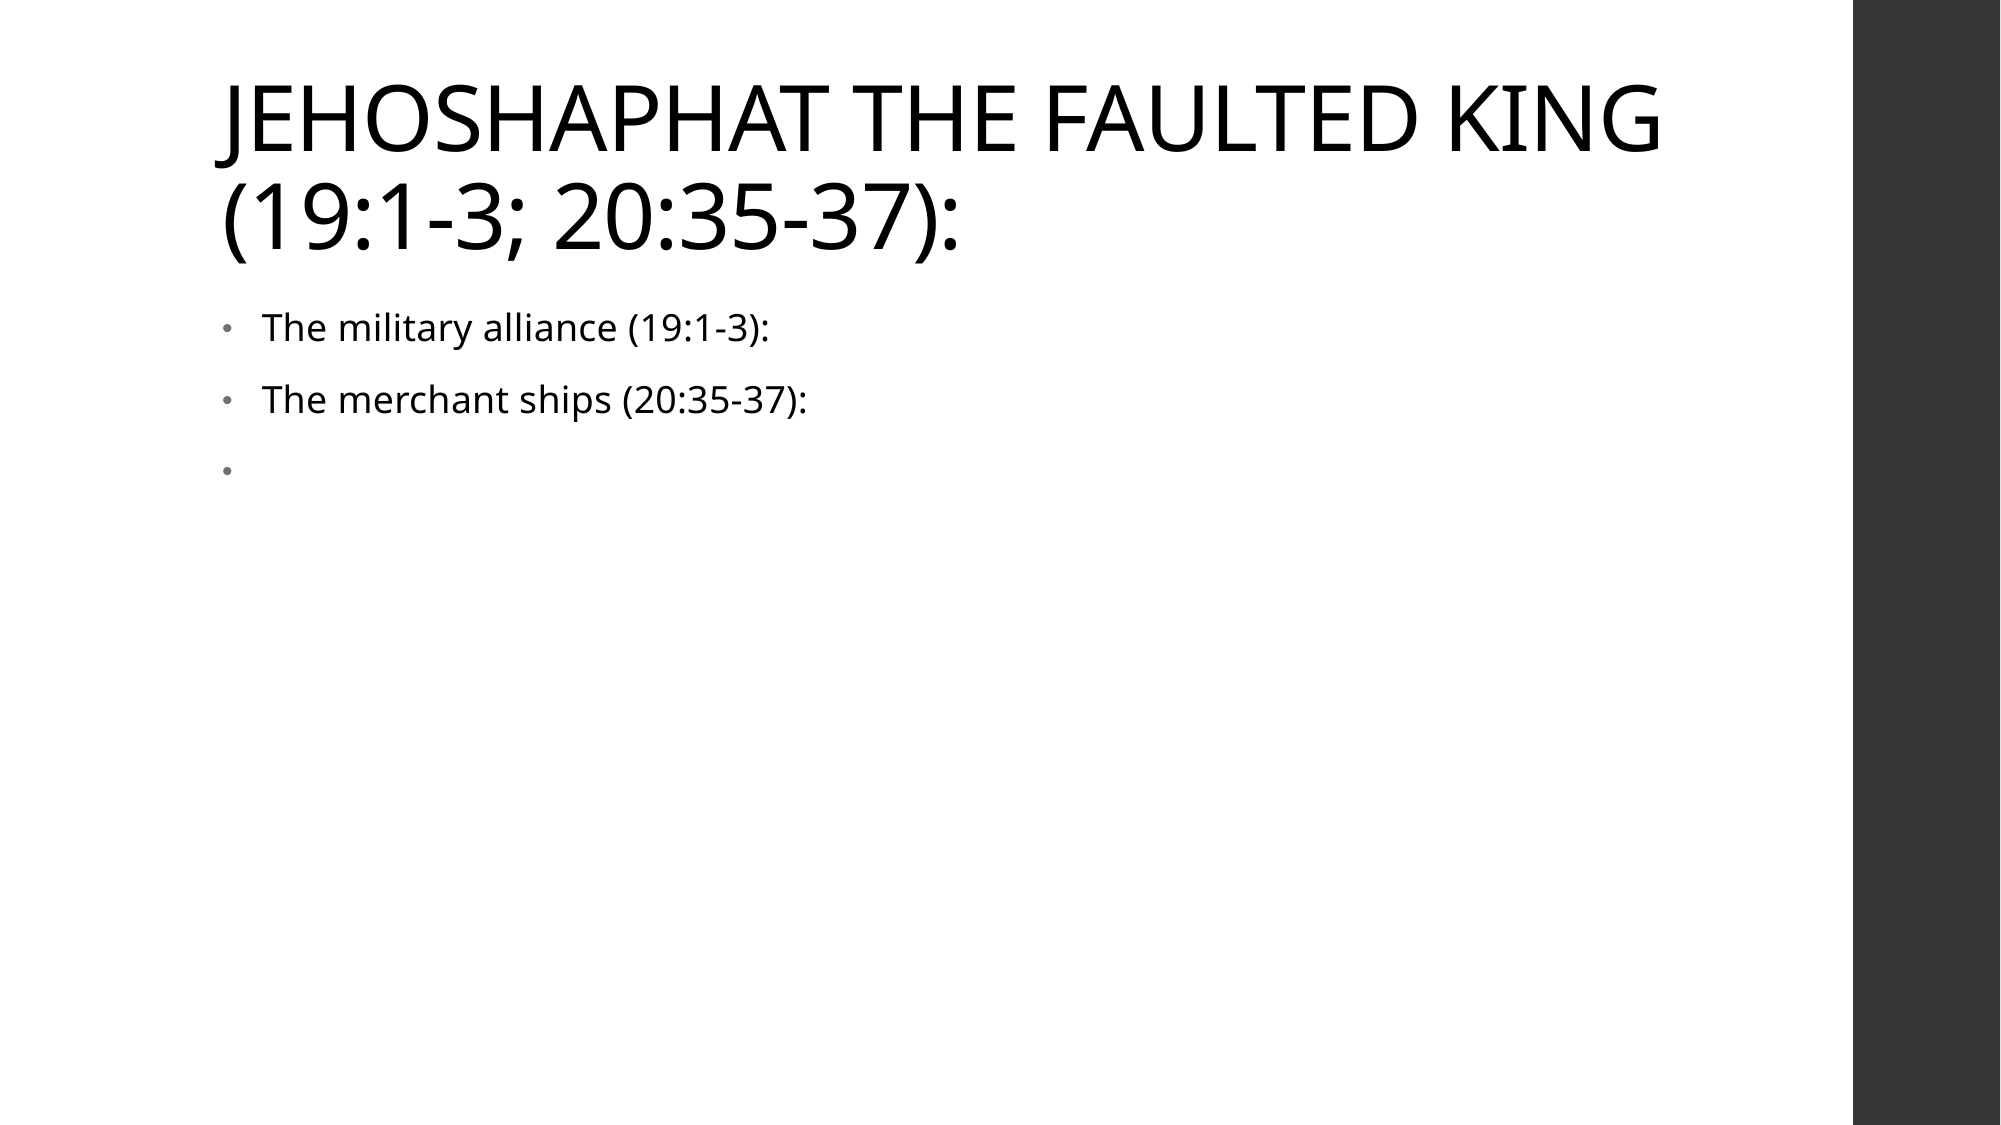

# JEHOSHAPHAT THE FAULTED KING (19:1-3; 20:35-37):
 The military alliance (19:1-3):
 The merchant ships (20:35-37):